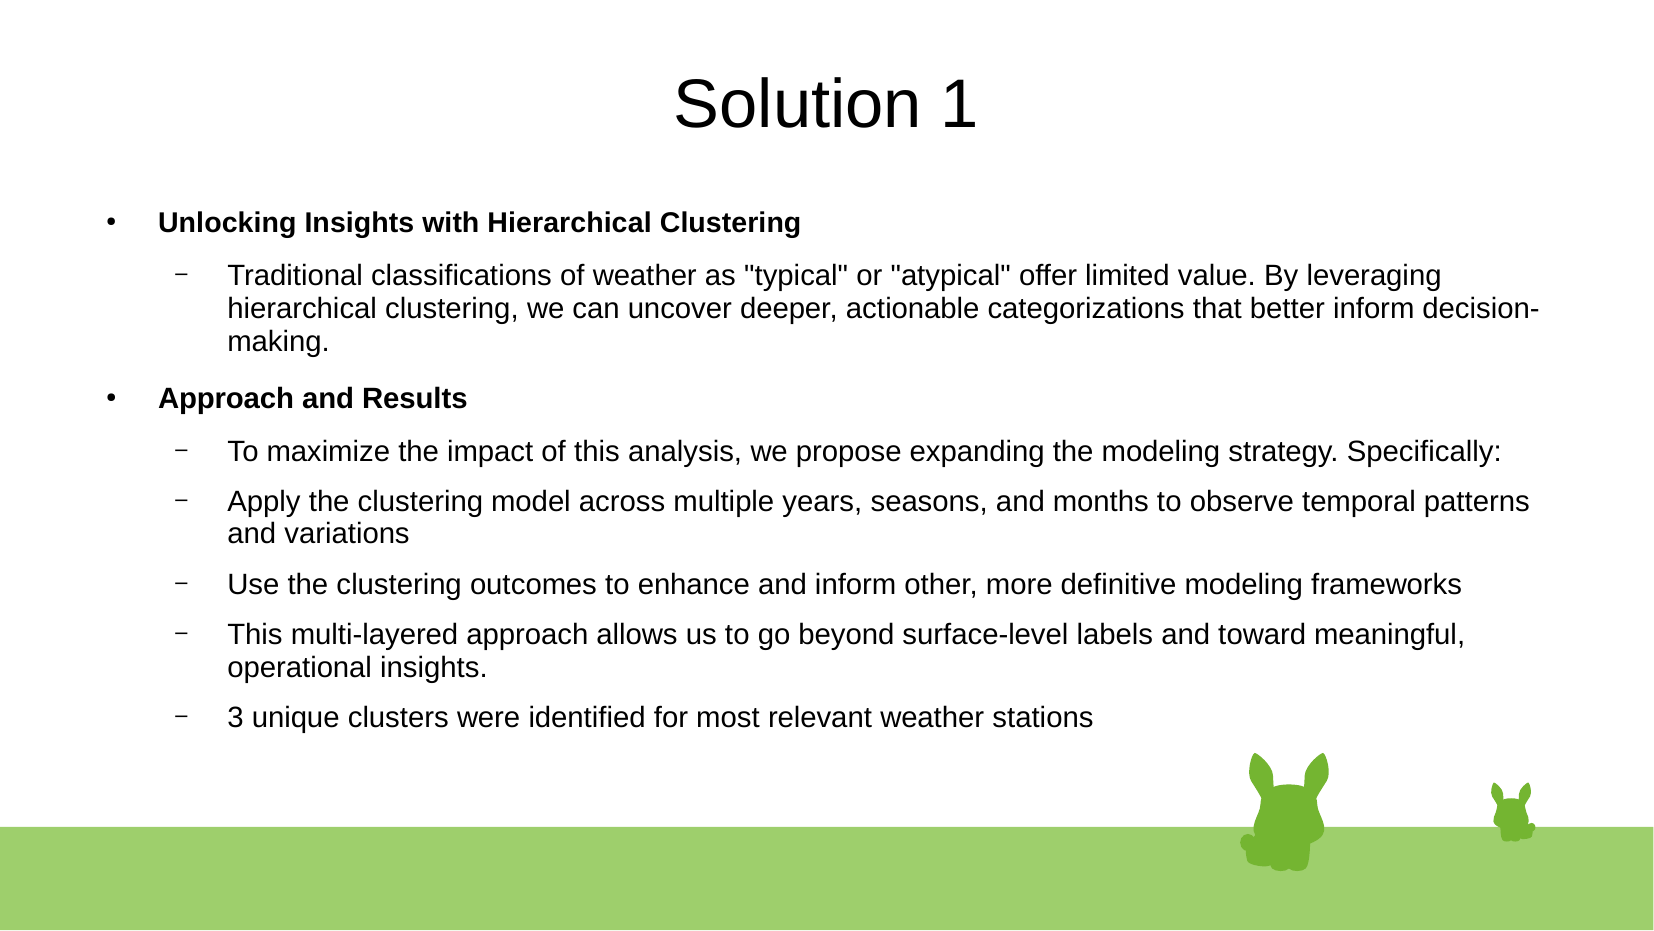

# Solution 1
Unlocking Insights with Hierarchical Clustering
Traditional classifications of weather as "typical" or "atypical" offer limited value. By leveraging hierarchical clustering, we can uncover deeper, actionable categorizations that better inform decision-making.
Approach and Results
To maximize the impact of this analysis, we propose expanding the modeling strategy. Specifically:
Apply the clustering model across multiple years, seasons, and months to observe temporal patterns and variations
Use the clustering outcomes to enhance and inform other, more definitive modeling frameworks
This multi-layered approach allows us to go beyond surface-level labels and toward meaningful, operational insights.
3 unique clusters were identified for most relevant weather stations